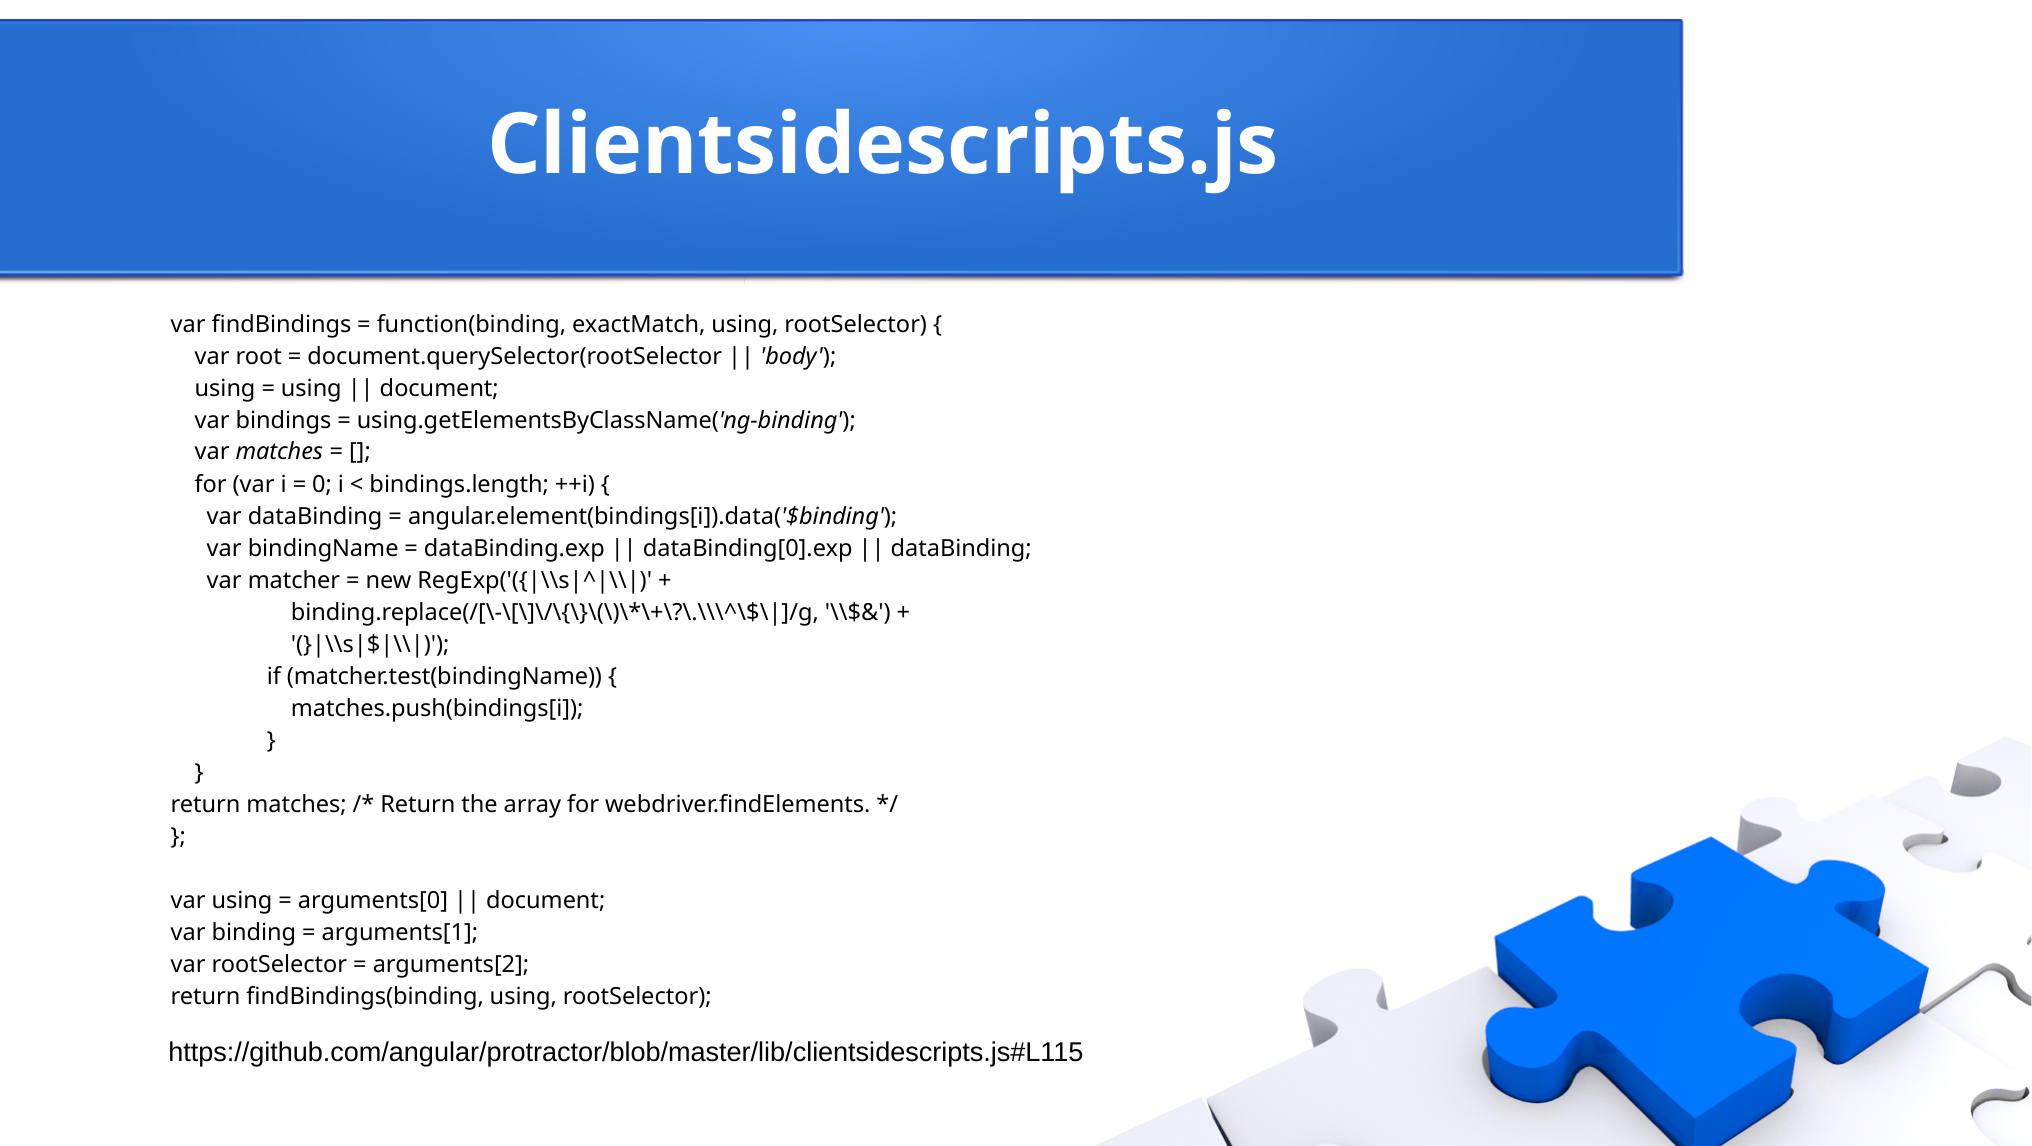

# Clientsidescripts.js
var findBindings = function(binding, exactMatch, using, rootSelector) {
 var root = document.querySelector(rootSelector || 'body');
 using = using || document;
 var bindings = using.getElementsByClassName('ng-binding');
 var matches = [];
 for (var i = 0; i < bindings.length; ++i) {
 var dataBinding = angular.element(bindings[i]).data('$binding');
 var bindingName = dataBinding.exp || dataBinding[0].exp || dataBinding;
 var matcher = new RegExp('({|\\s|^|\\|)' +
 binding.replace(/[\-\[\]\/\{\}\(\)\*\+\?\.\\\^\$\|]/g, '\\$&') +
 '(}|\\s|$|\\|)');
 if (matcher.test(bindingName)) {
 matches.push(bindings[i]);
 }
 }
return matches; /* Return the array for webdriver.findElements. */
};
var using = arguments[0] || document;
var binding = arguments[1];
var rootSelector = arguments[2];
return findBindings(binding, using, rootSelector);
https://github.com/angular/protractor/blob/master/lib/clientsidescripts.js#L115